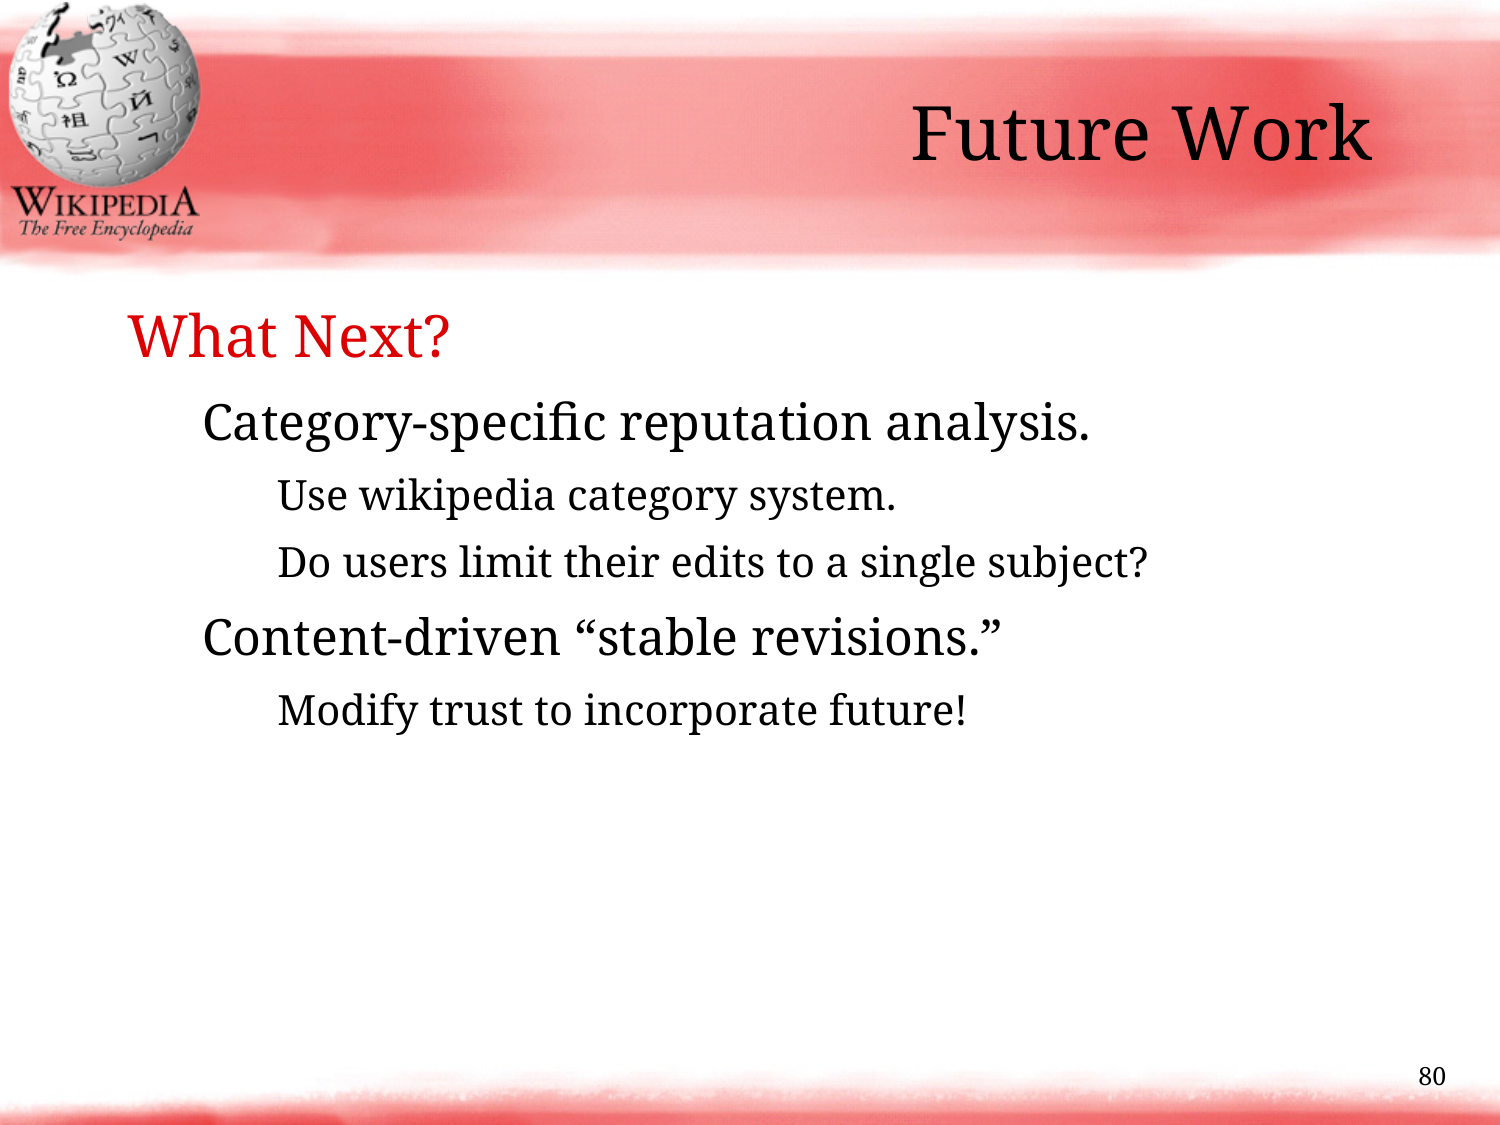

# Future Work
What Next?
Category-specific reputation analysis.
Use wikipedia category system.
Do users limit their edits to a single subject?
Content-driven “stable revisions.”
Modify trust to incorporate future!
80